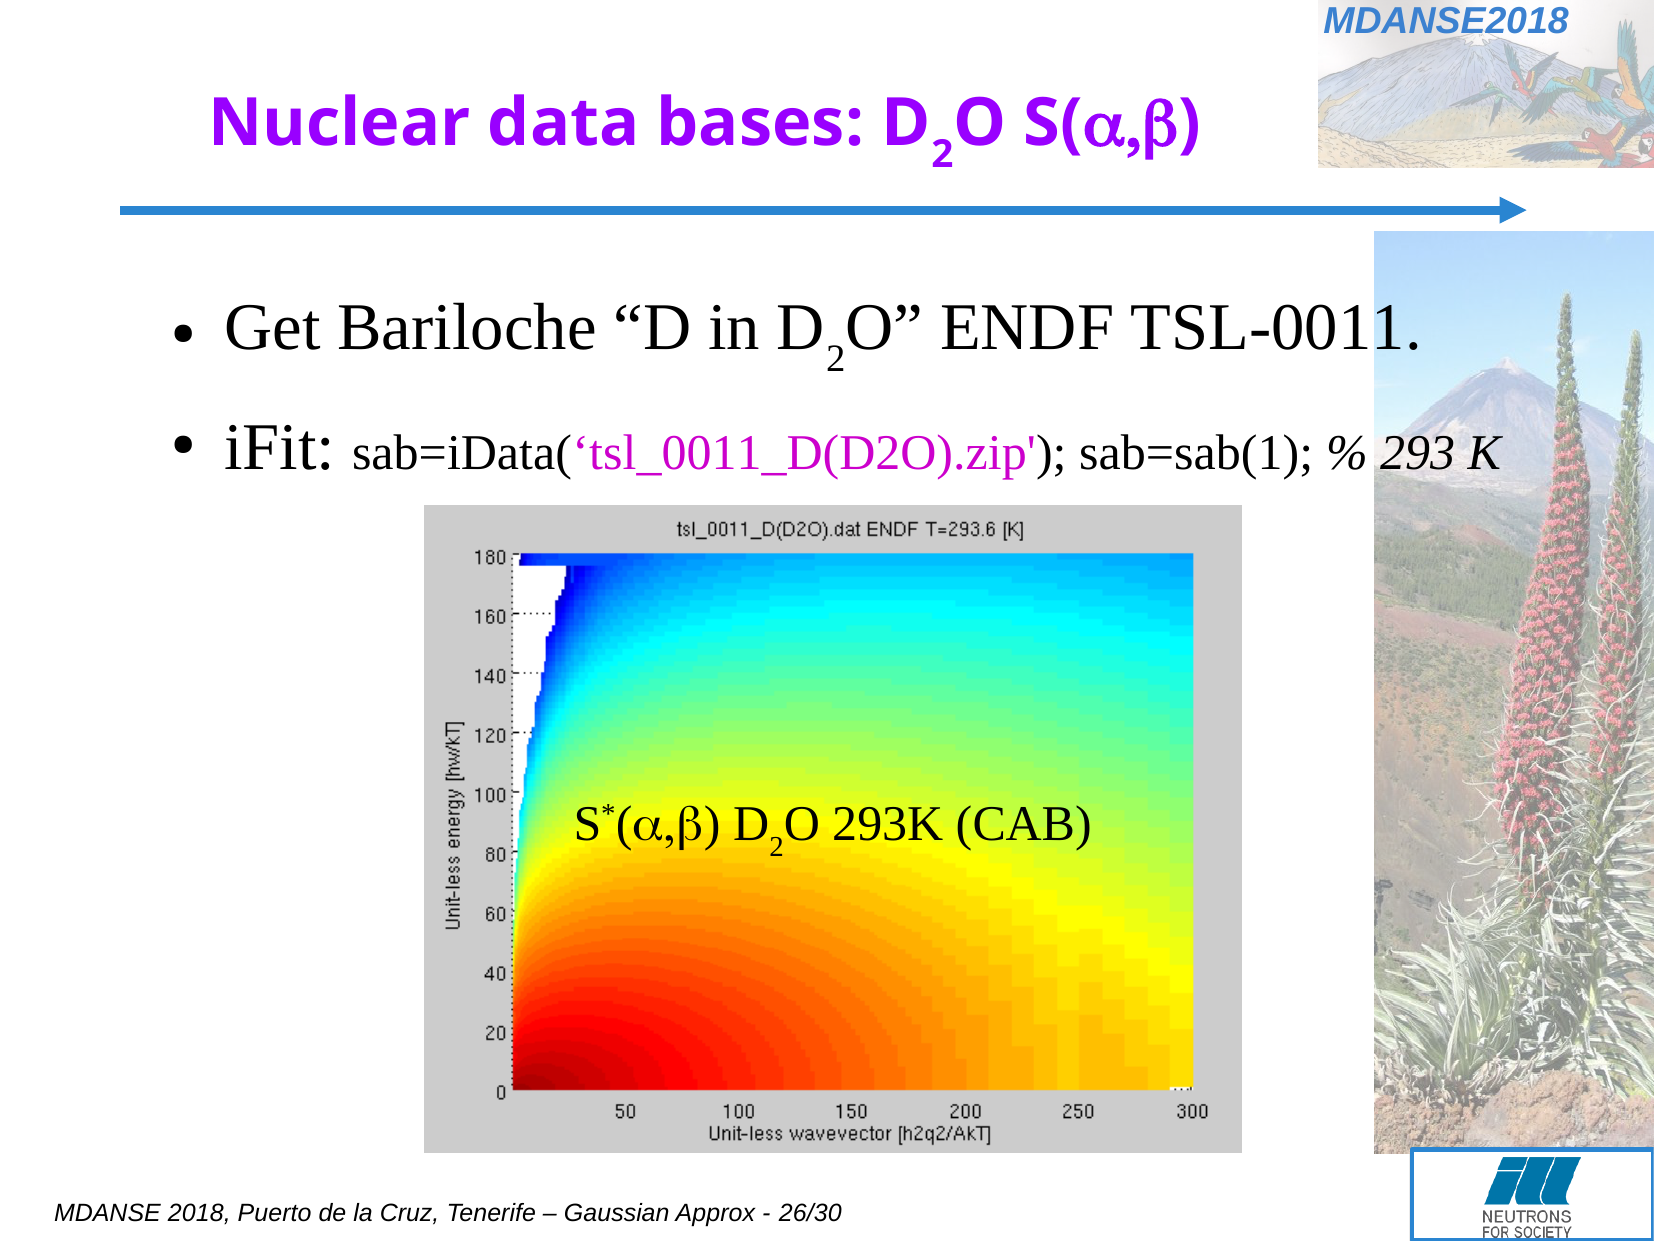

# Nuclear data bases: D2O S(a,b)
Get Bariloche “D in D2O” ENDF TSL-0011.
iFit: sab=iData(‘tsl_0011_D(D2O).zip'); sab=sab(1); % 293 K
S*(a,b) D2O 293K (CAB)